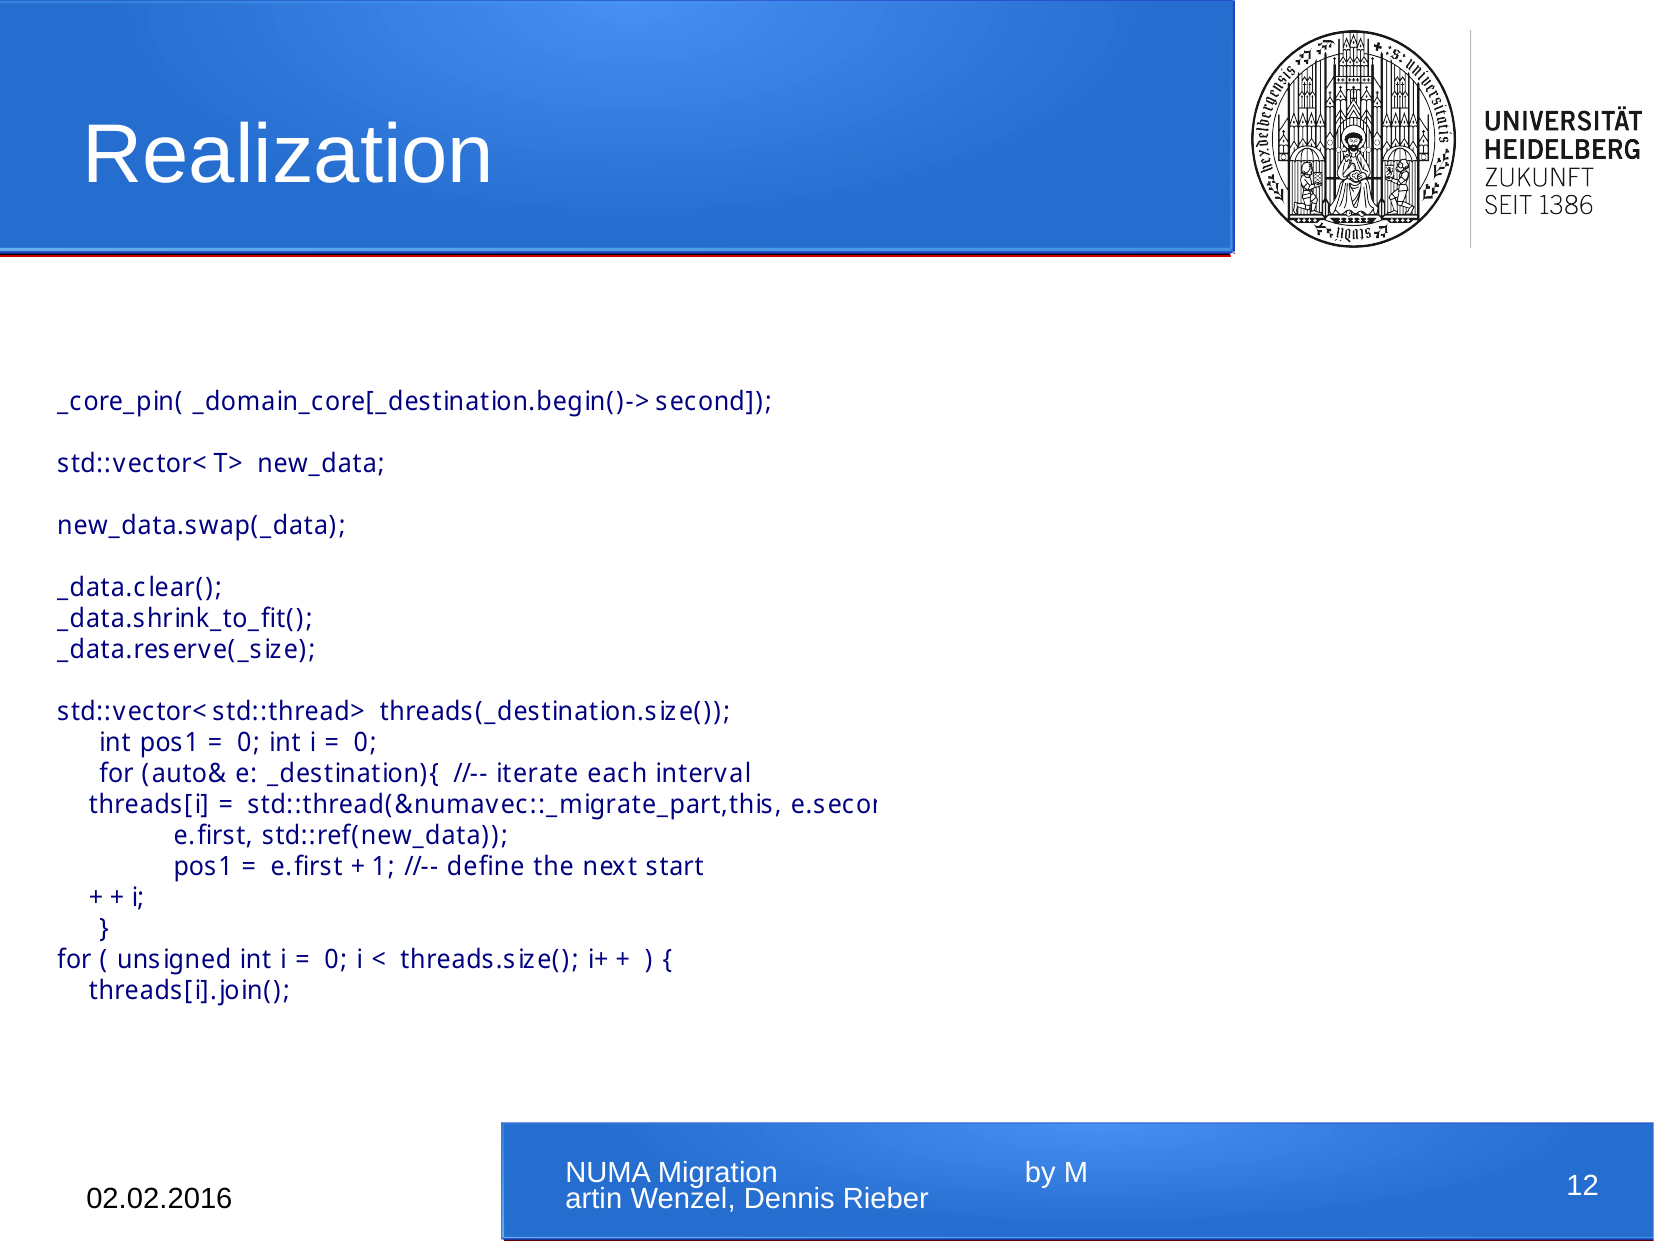

# Realization
NUMA Migration by Martin Wenzel, Dennis Rieber
12
02.02.2016